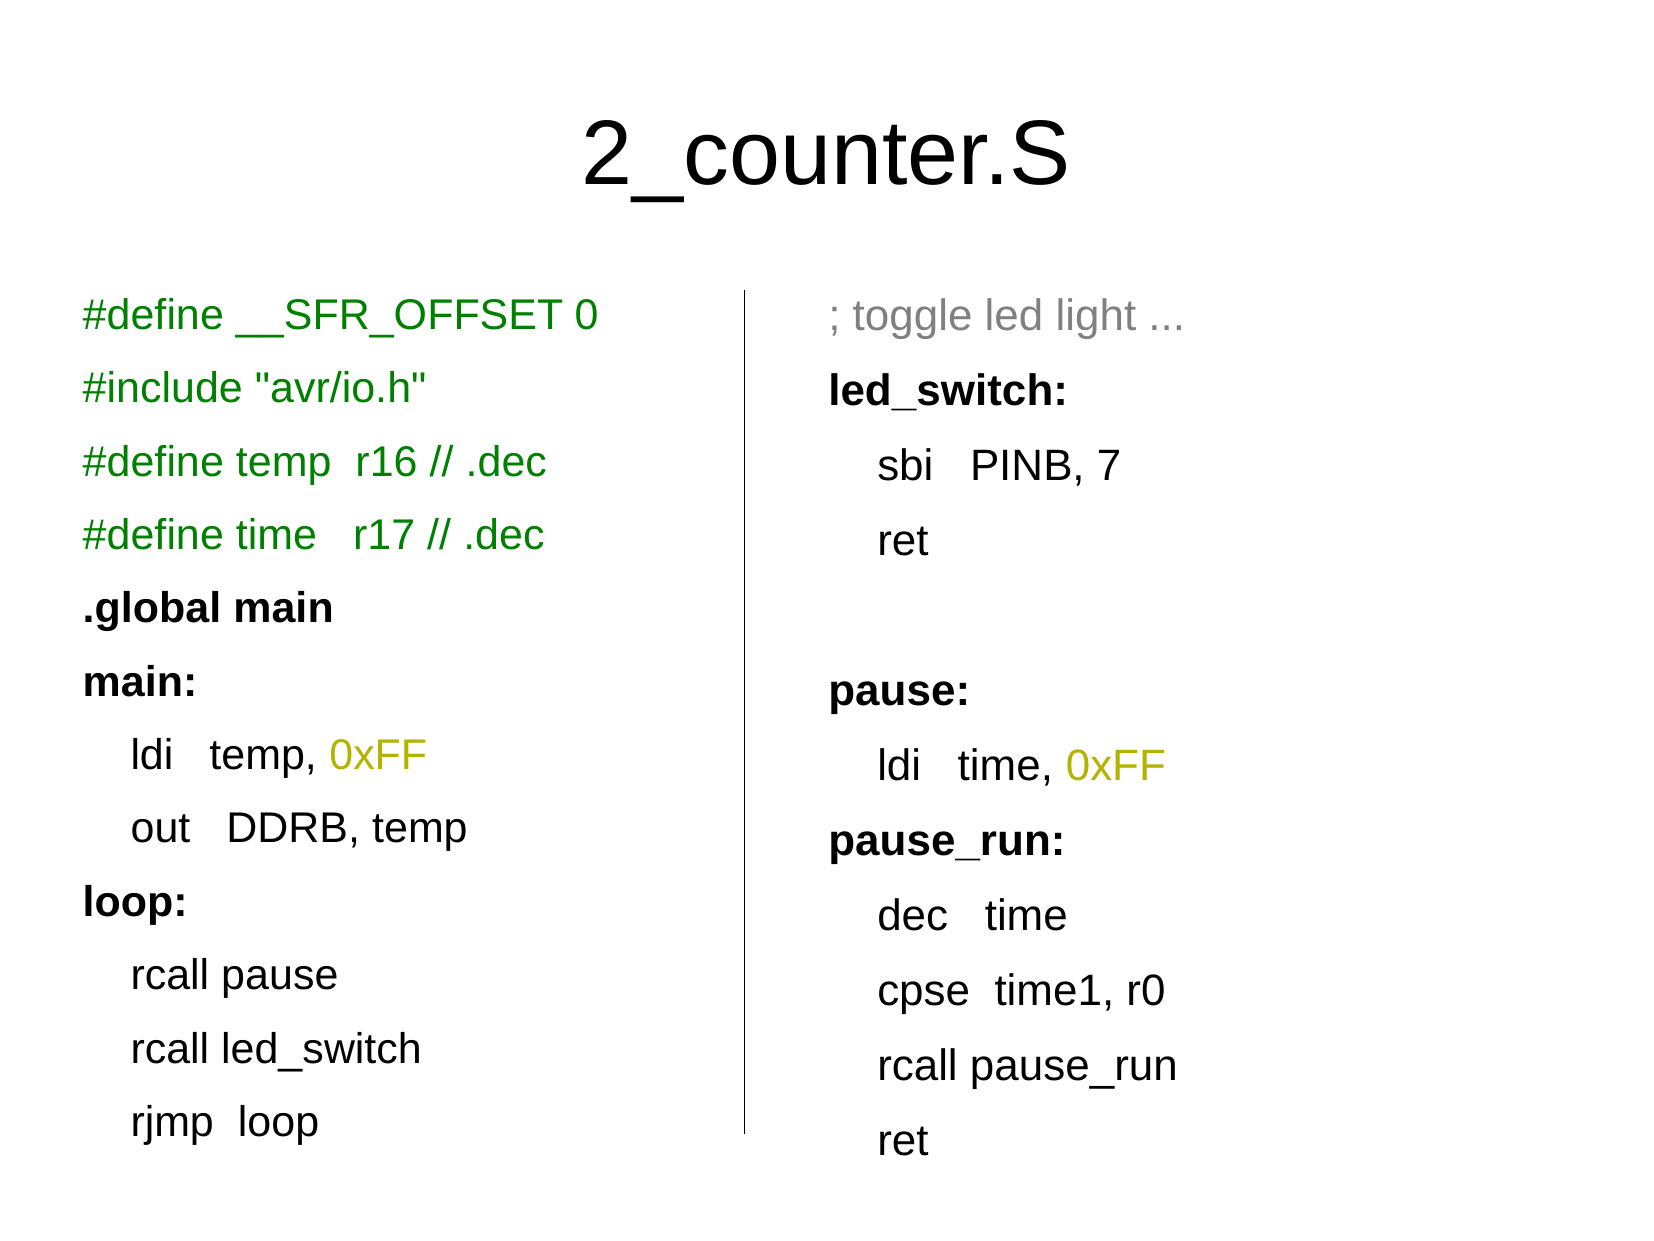

2_counter.S
# #define __SFR_OFFSET 0
#include "avr/io.h"
#define temp r16 // .dec
#define time r17 // .dec
.global main
main:
 ldi temp, 0xFF
 out DDRB, temp
loop:
 rcall pause
 rcall led_switch
 rjmp loop
; toggle led light ...
led_switch:
 sbi PINB, 7
 ret
pause:
 ldi time, 0xFF
pause_run:
 dec time
 cpse time1, r0
 rcall pause_run
 ret